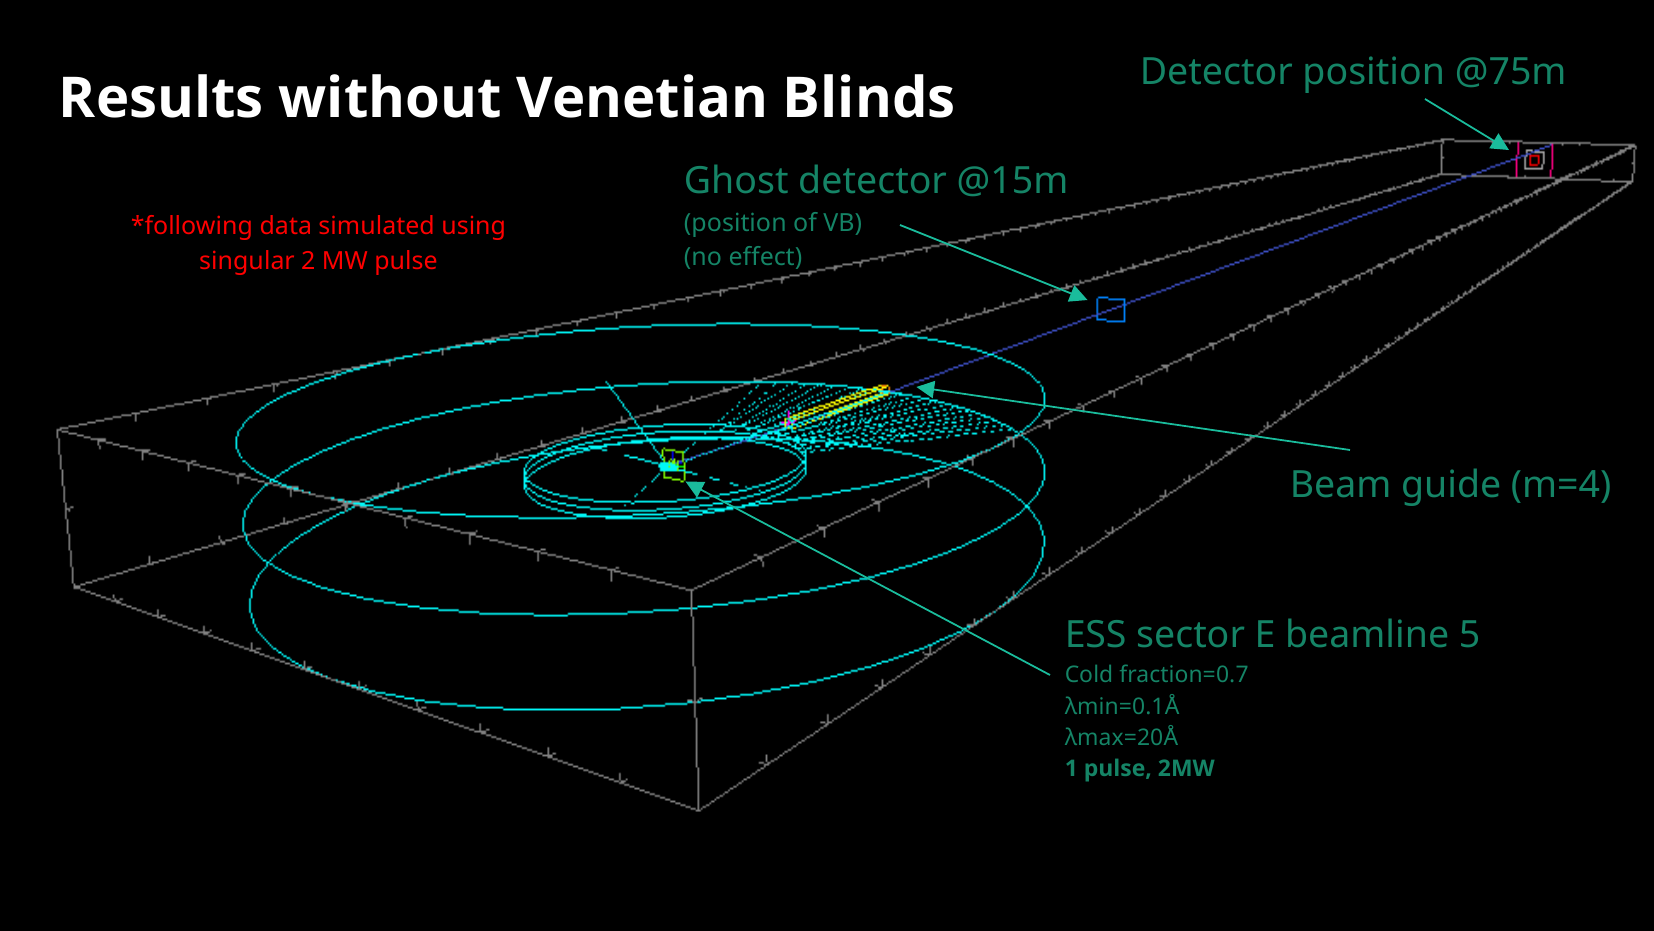

# Results without Venetian Blinds
Detector position @75m
Ghost detector @15m
(position of VB)
(no effect)
*following data simulated using singular 2 MW pulse
Beam guide (m=4)
ESS sector E beamline 5
Cold fraction=0.7
λmin=0.1Å
λmax=20Å
1 pulse, 2MW